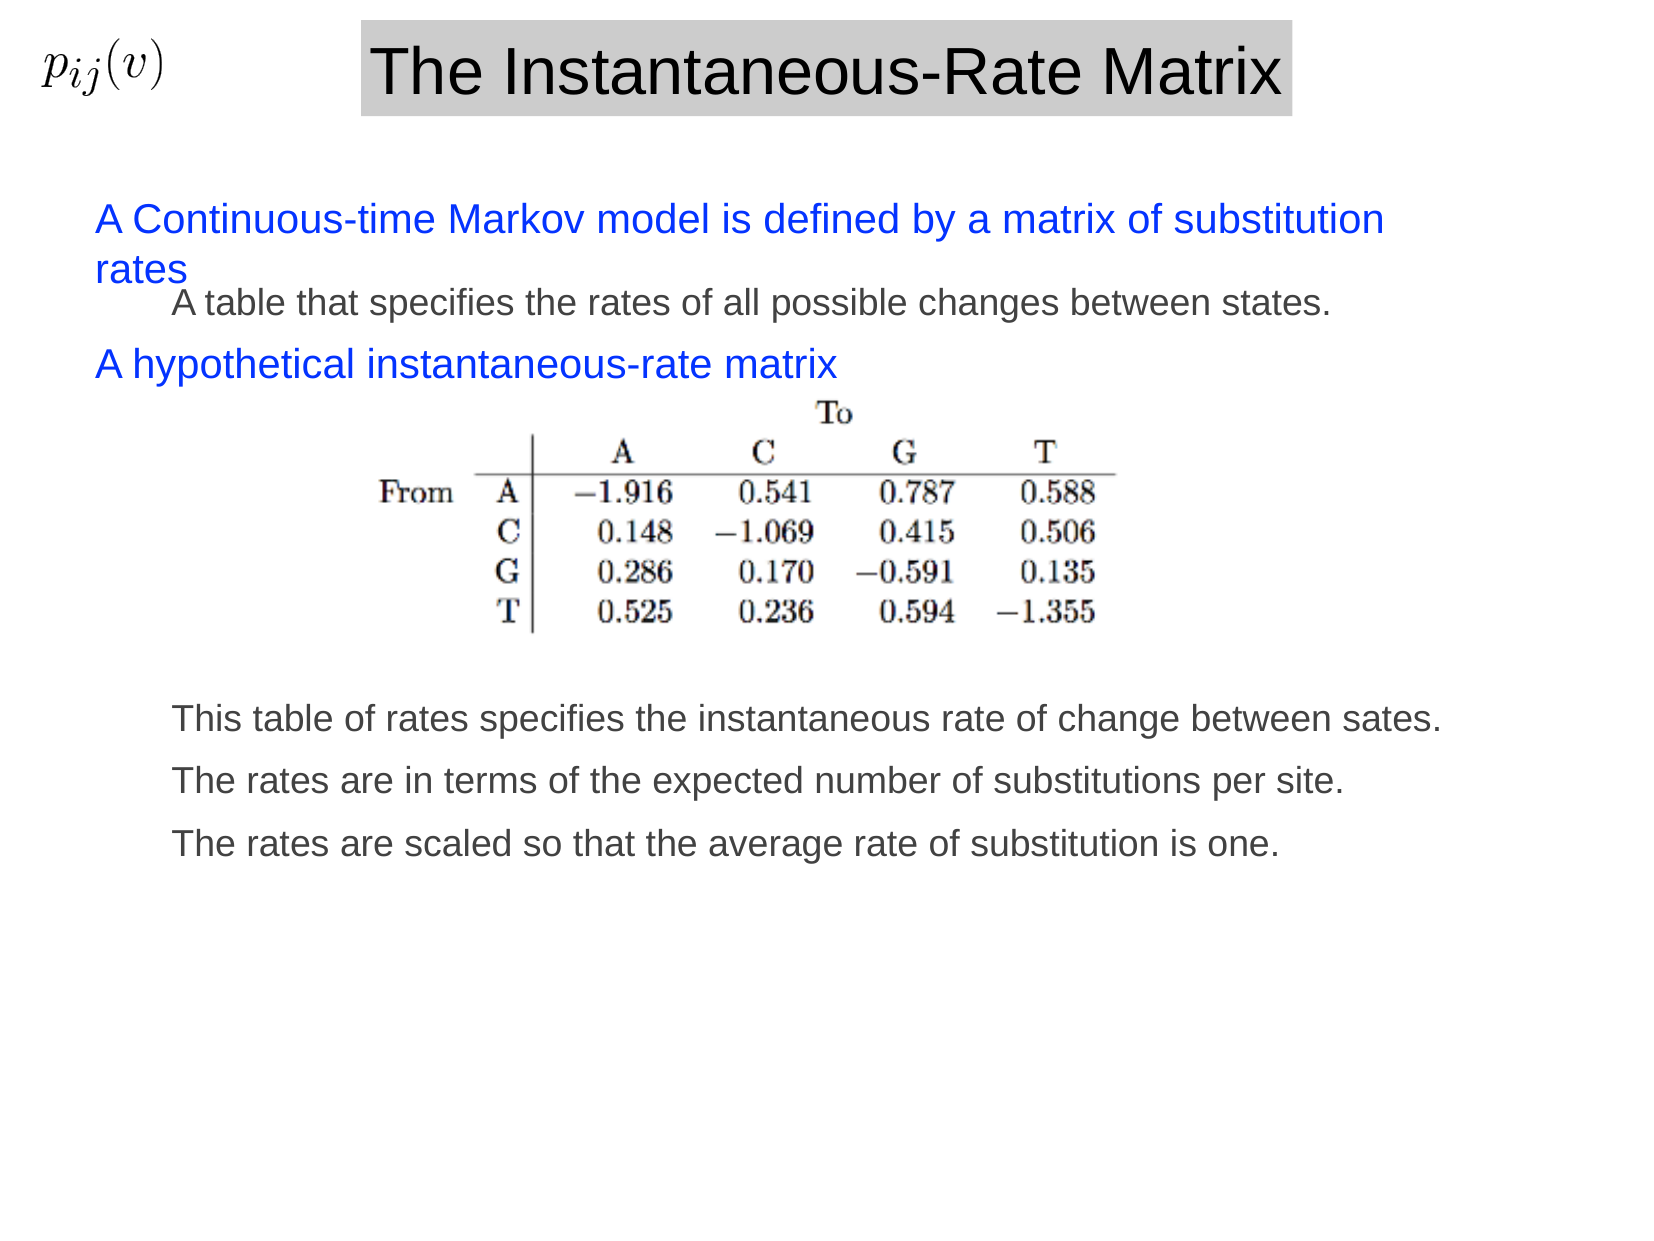

The Instantaneous-Rate Matrix
A Continuous-time Markov model is defined by a matrix of substitution rates
A table that specifies the rates of all possible changes between states.
A hypothetical instantaneous-rate matrix
This table of rates specifies the instantaneous rate of change between sates.
The rates are in terms of the expected number of substitutions per site.
The rates are scaled so that the average rate of substitution is one.